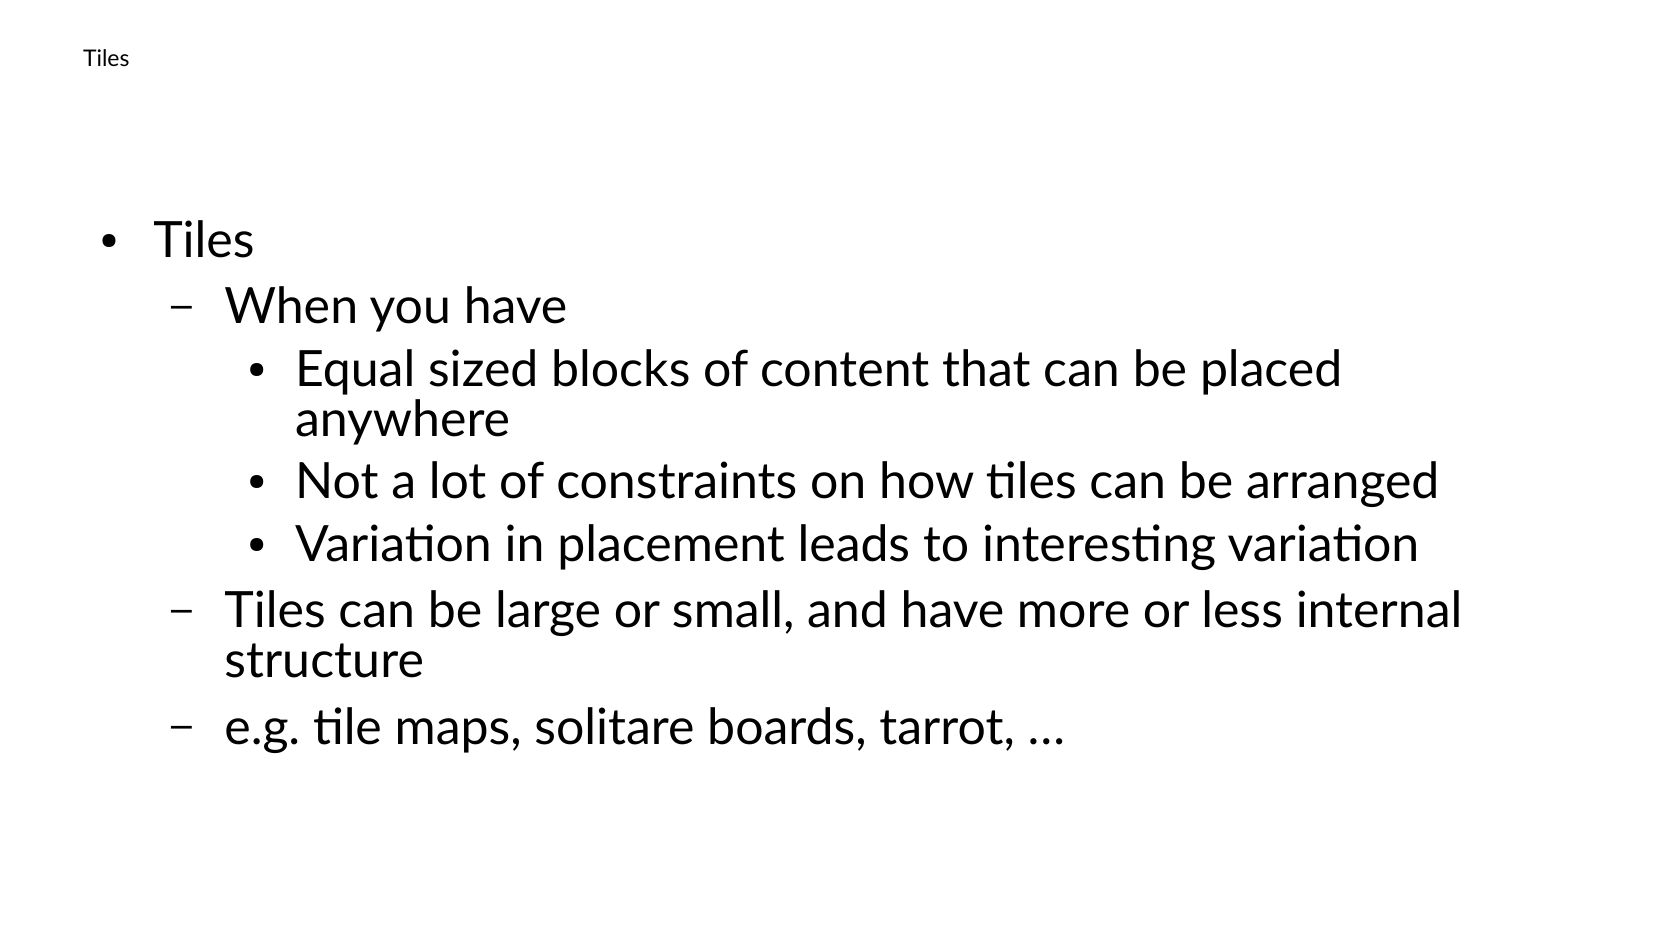

# Tiles
Tiles
When you have
Equal sized blocks of content that can be placed anywhere
Not a lot of constraints on how tiles can be arranged
Variation in placement leads to interesting variation
Tiles can be large or small, and have more or less internal structure
e.g. tile maps, solitare boards, tarrot, …